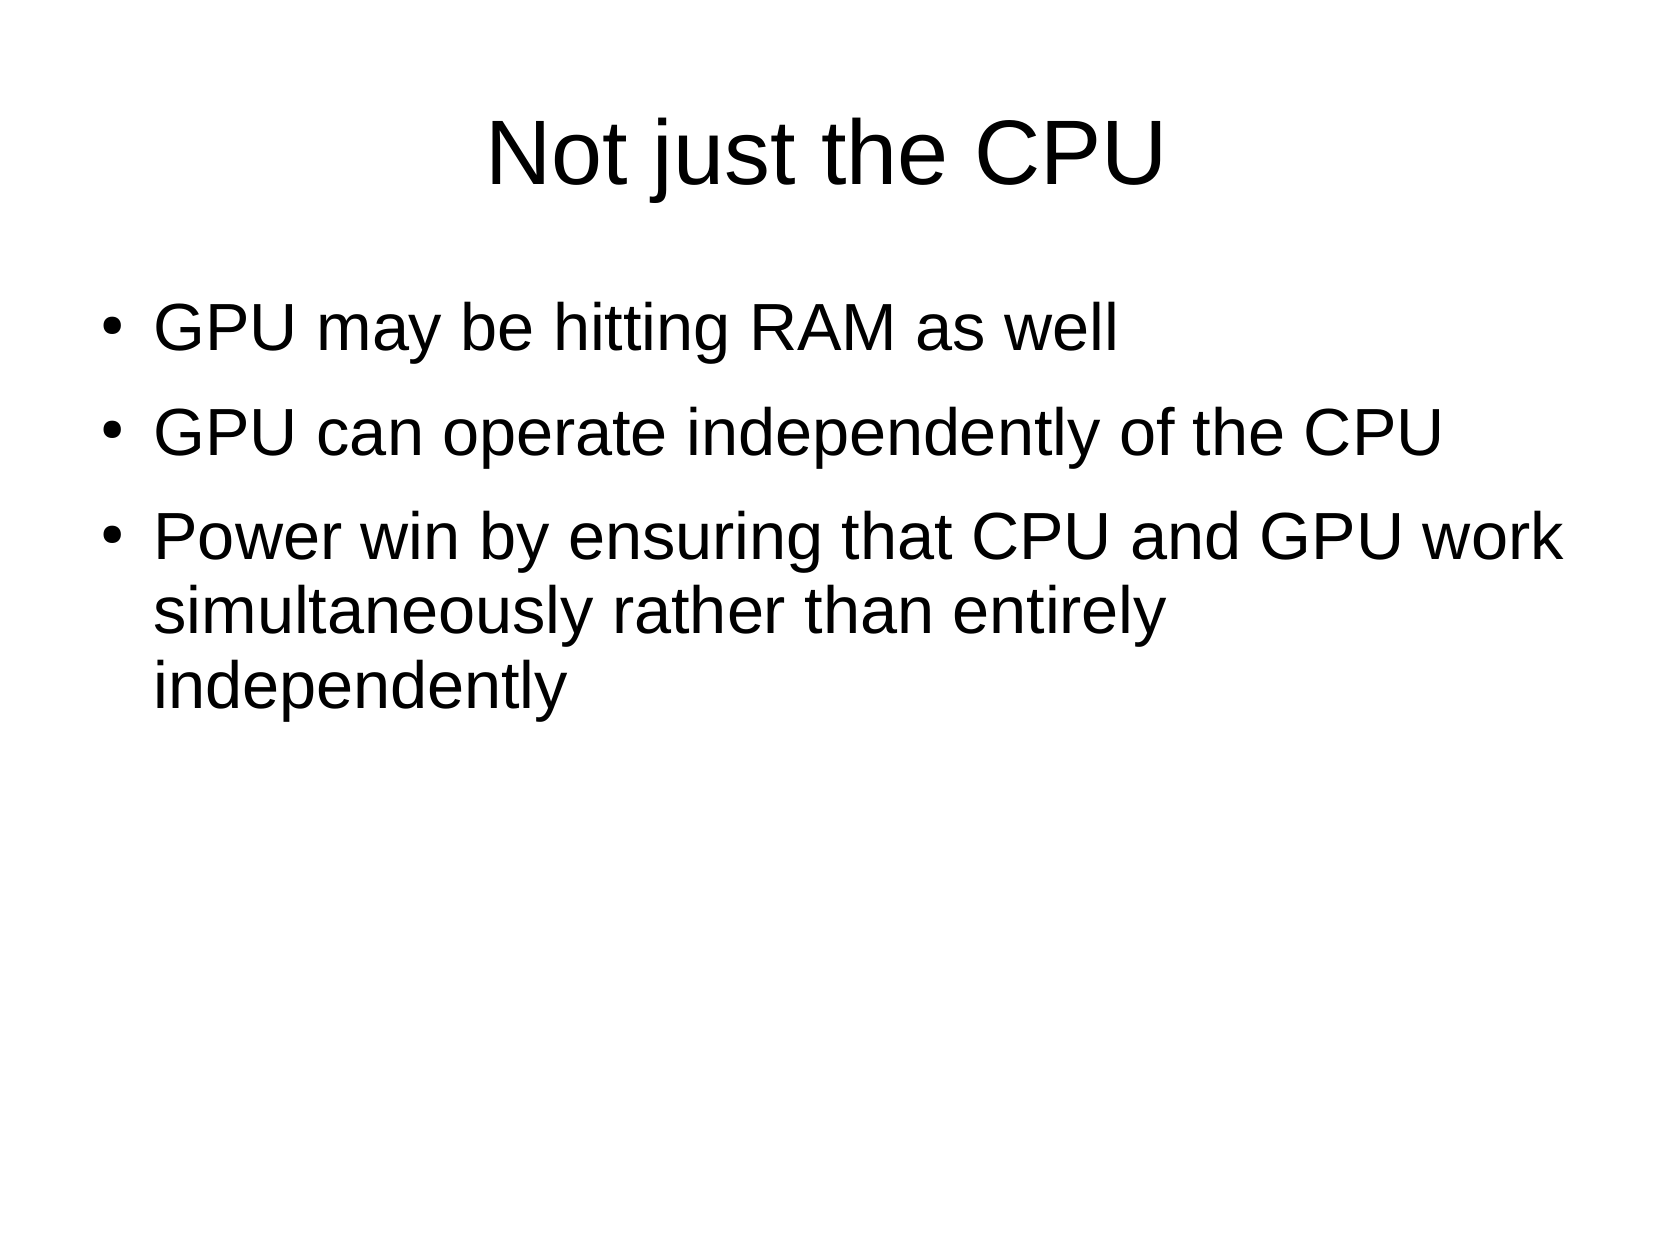

# Not just the CPU
GPU may be hitting RAM as well
GPU can operate independently of the CPU
Power win by ensuring that CPU and GPU work simultaneously rather than entirely independently